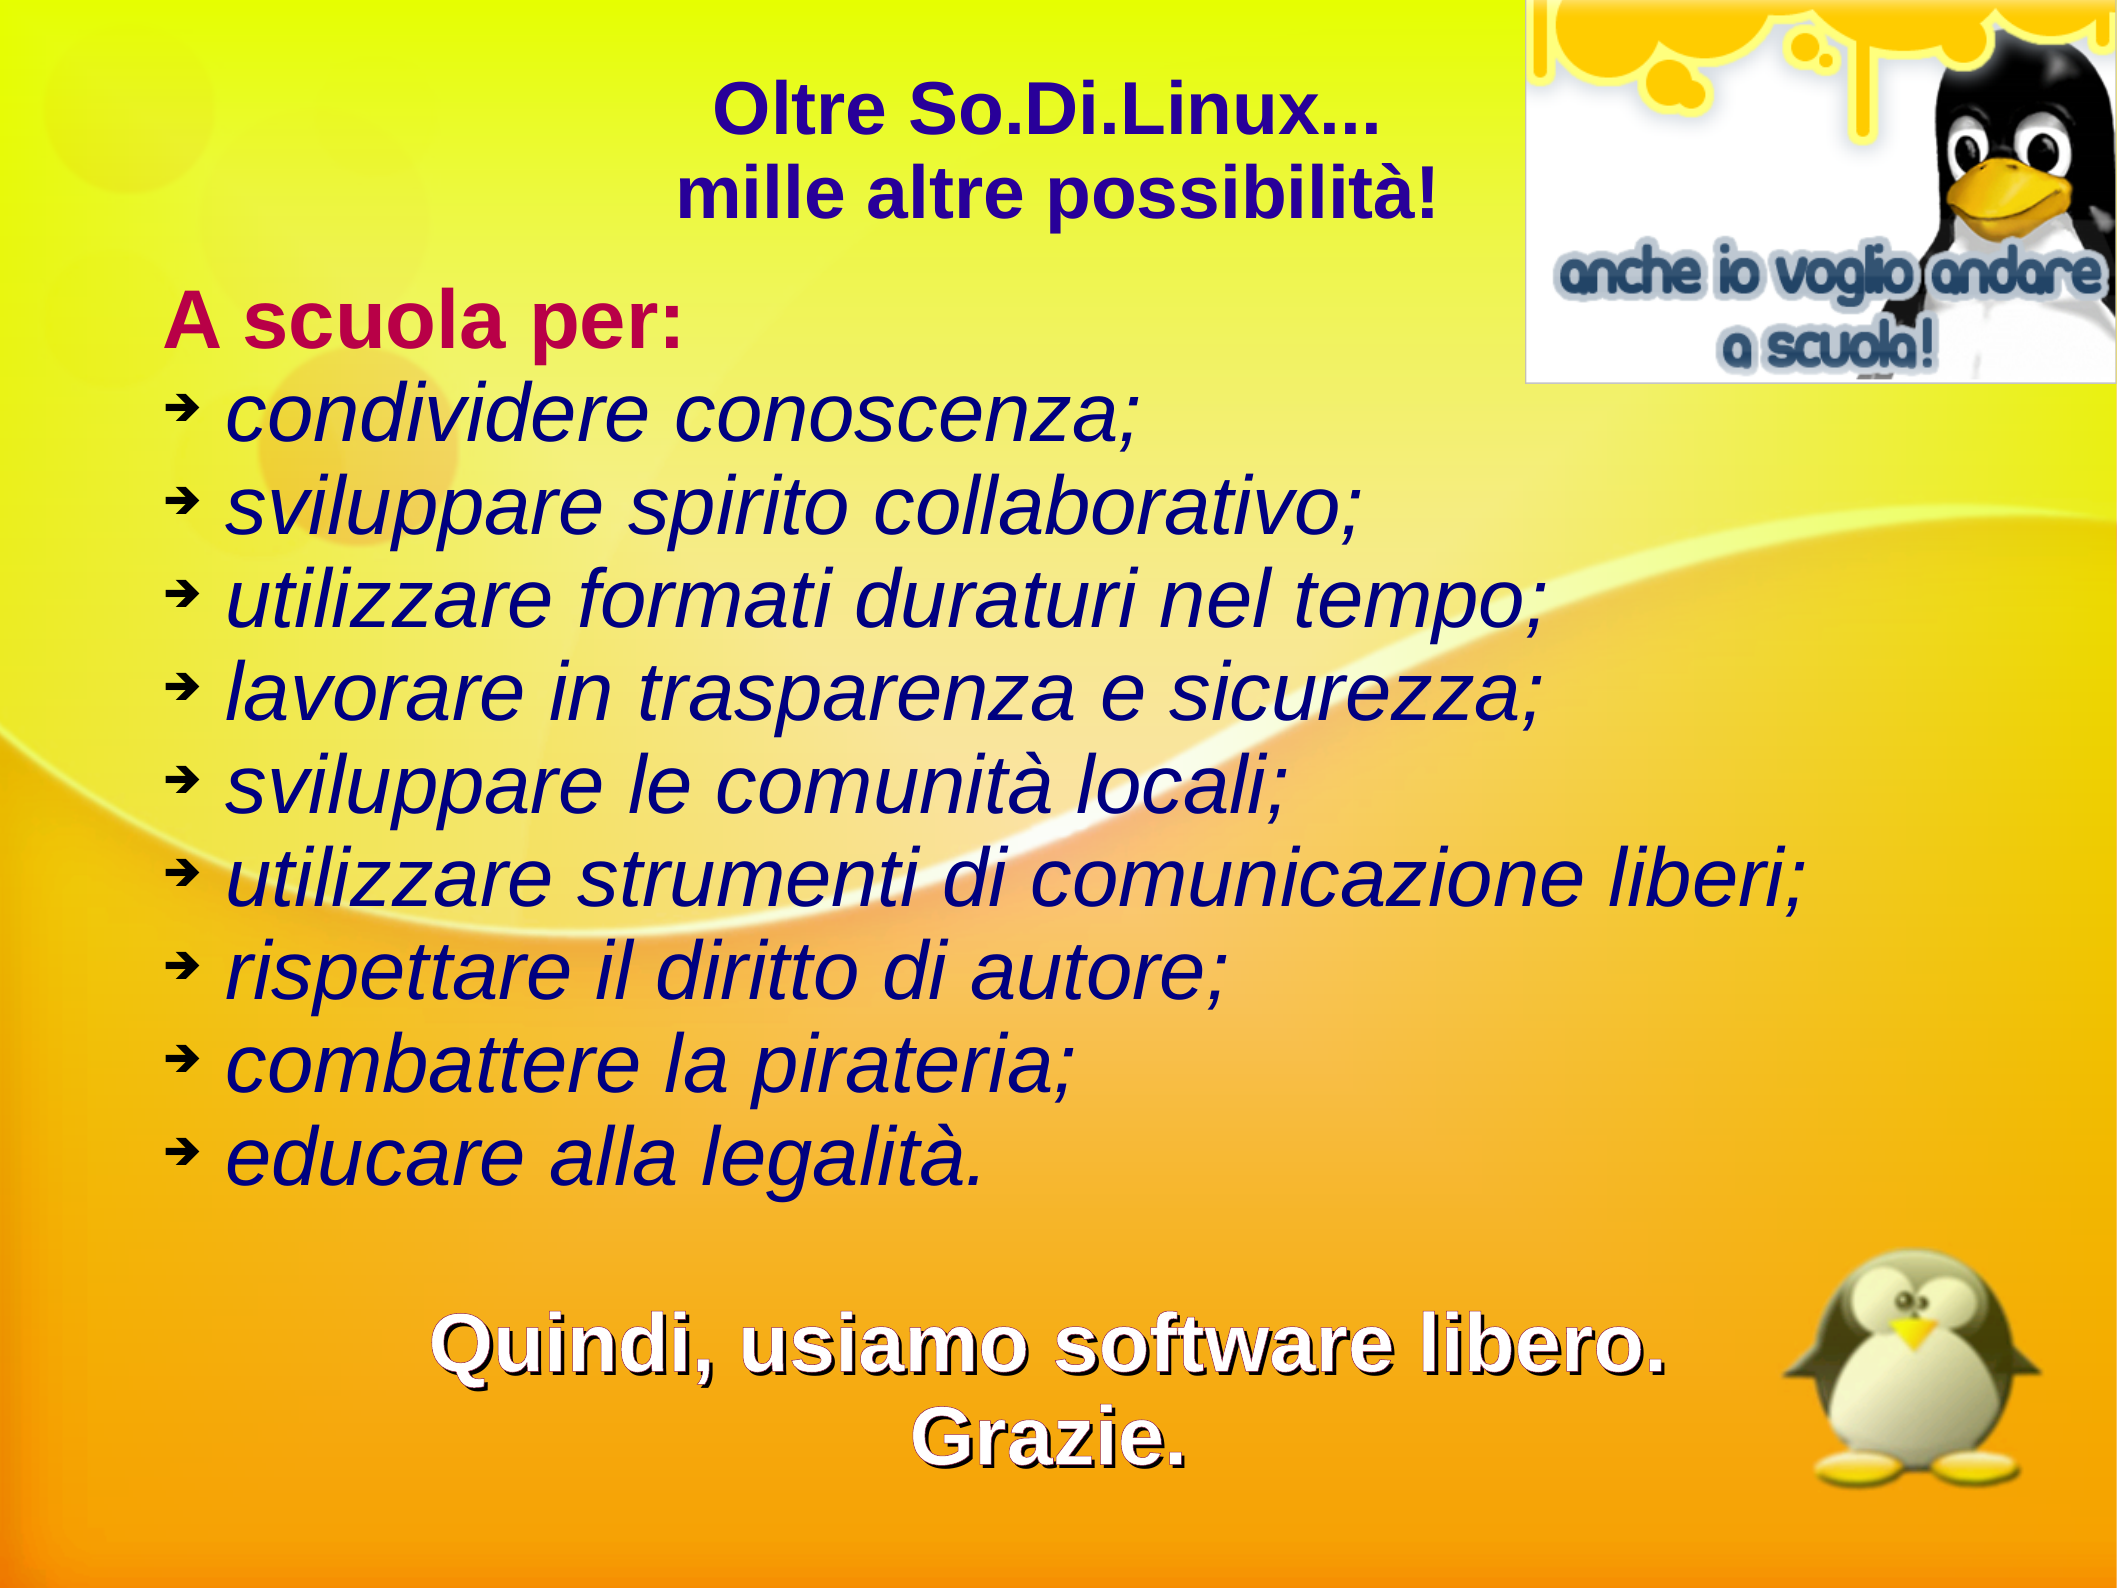

Oltre So.Di.Linux...
mille altre possibilità!
A scuola per:
 condividere conoscenza;
 sviluppare spirito collaborativo;
 utilizzare formati duraturi nel tempo;
 lavorare in trasparenza e sicurezza;
 sviluppare le comunità locali;
 utilizzare strumenti di comunicazione liberi;
 rispettare il diritto di autore;
 combattere la pirateria;
 educare alla legalità.
Quindi, usiamo software libero.
Grazie.